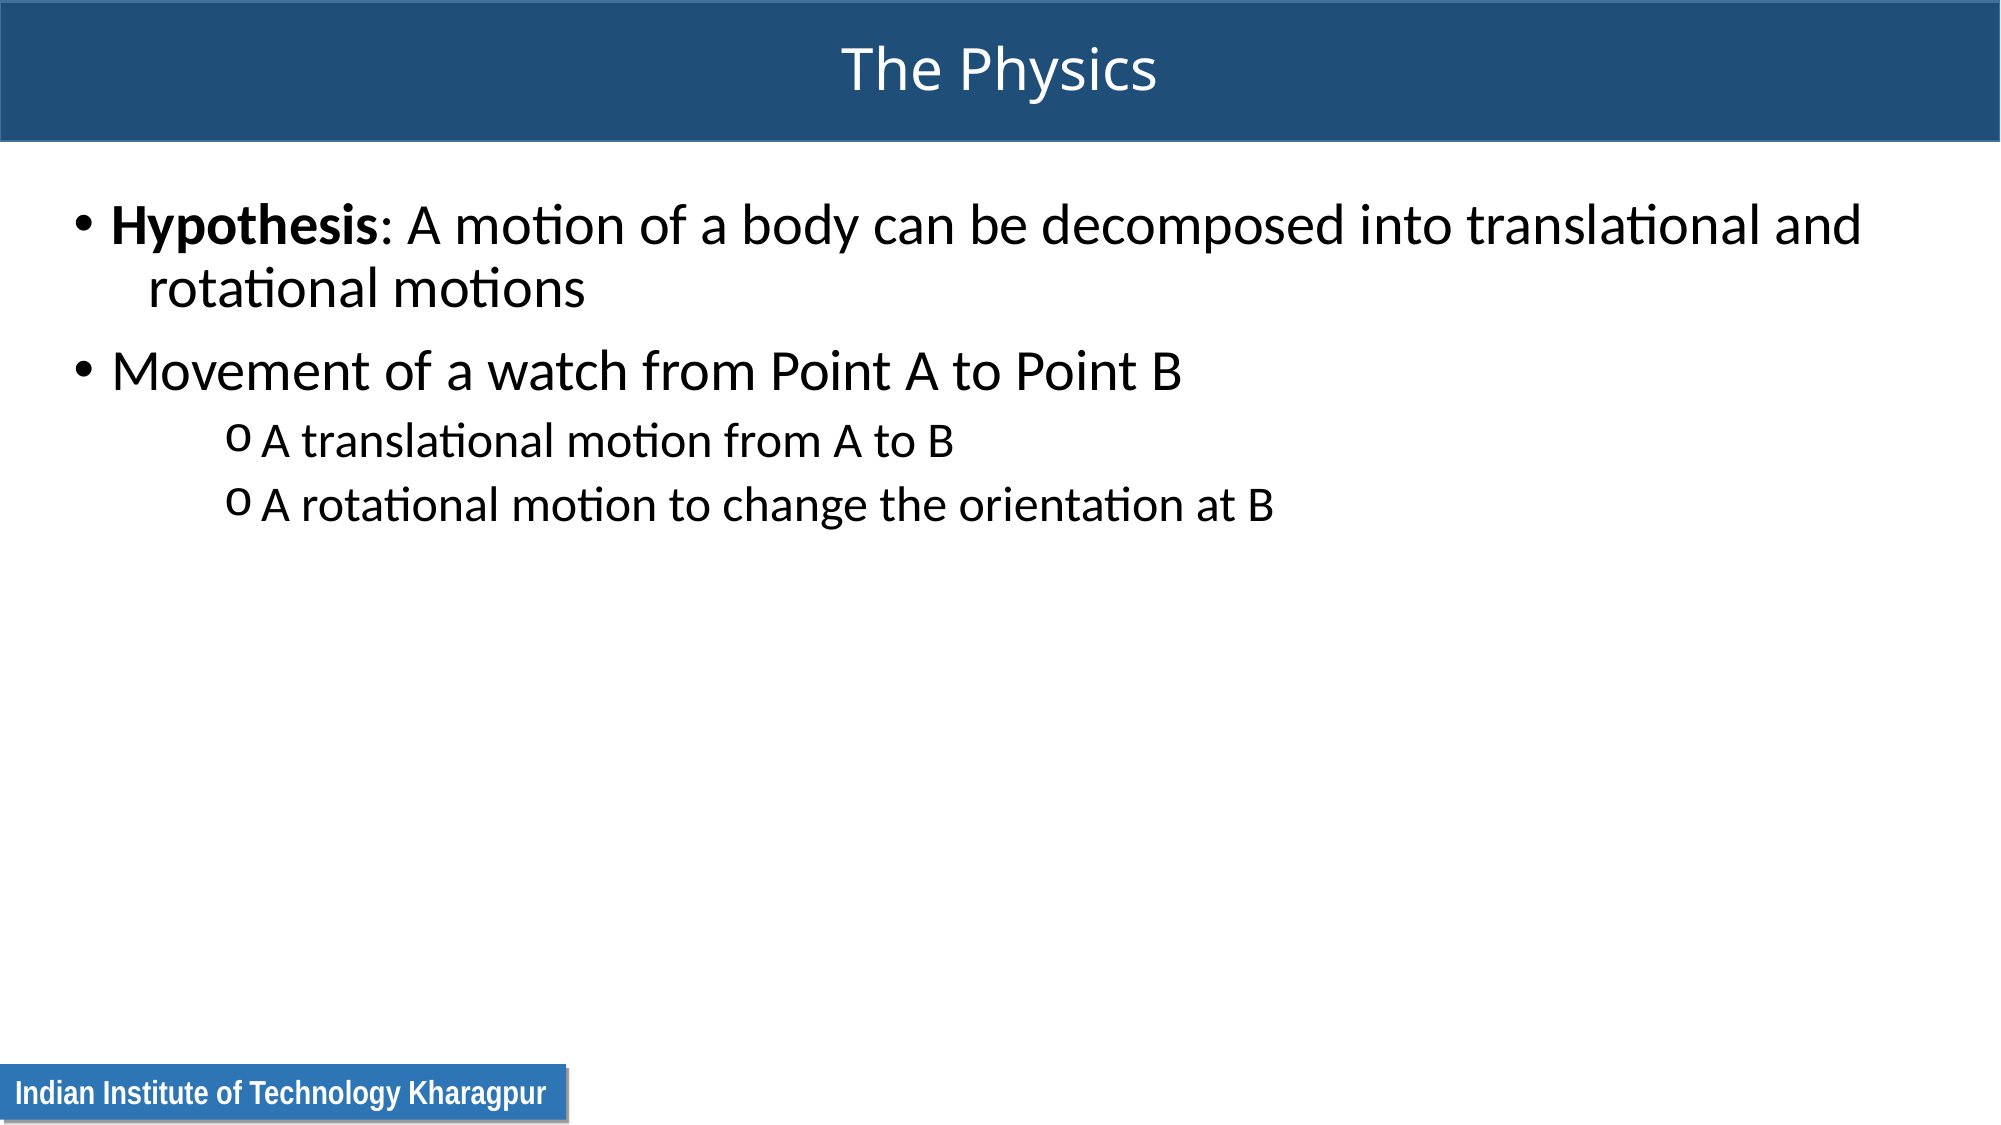

The Physics
# Hypothesis: A motion of a body can be decomposed into translational and rotational motions
Movement of a watch from Point A to Point B
A translational motion from A to B
A rotational motion to change the orientation at B